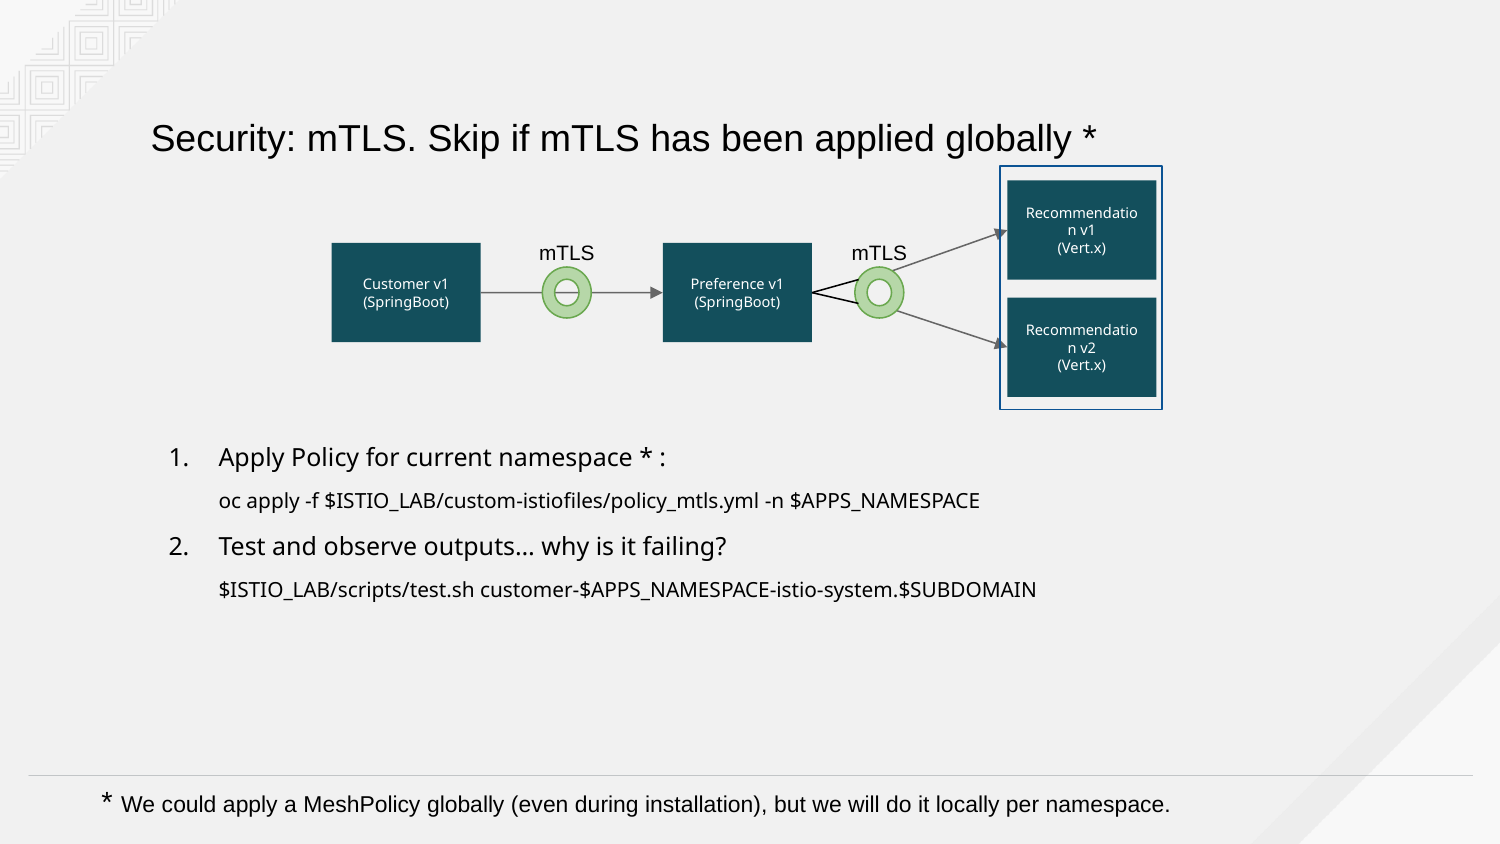

# Security: mTLS. Skip if mTLS has been applied globally *
Recommendation v1
(Vert.x)
mTLS
mTLS
Customer v1
(SpringBoot)
Preference v1
(SpringBoot)
Recommendation v2
(Vert.x)
Apply Policy for current namespace * :
oc apply -f $ISTIO_LAB/custom-istiofiles/policy_mtls.yml -n $APPS_NAMESPACE
Test and observe outputs… why is it failing?
$ISTIO_LAB/scripts/test.sh customer-$APPS_NAMESPACE-istio-system.$SUBDOMAIN
* We could apply a MeshPolicy globally (even during installation), but we will do it locally per namespace.